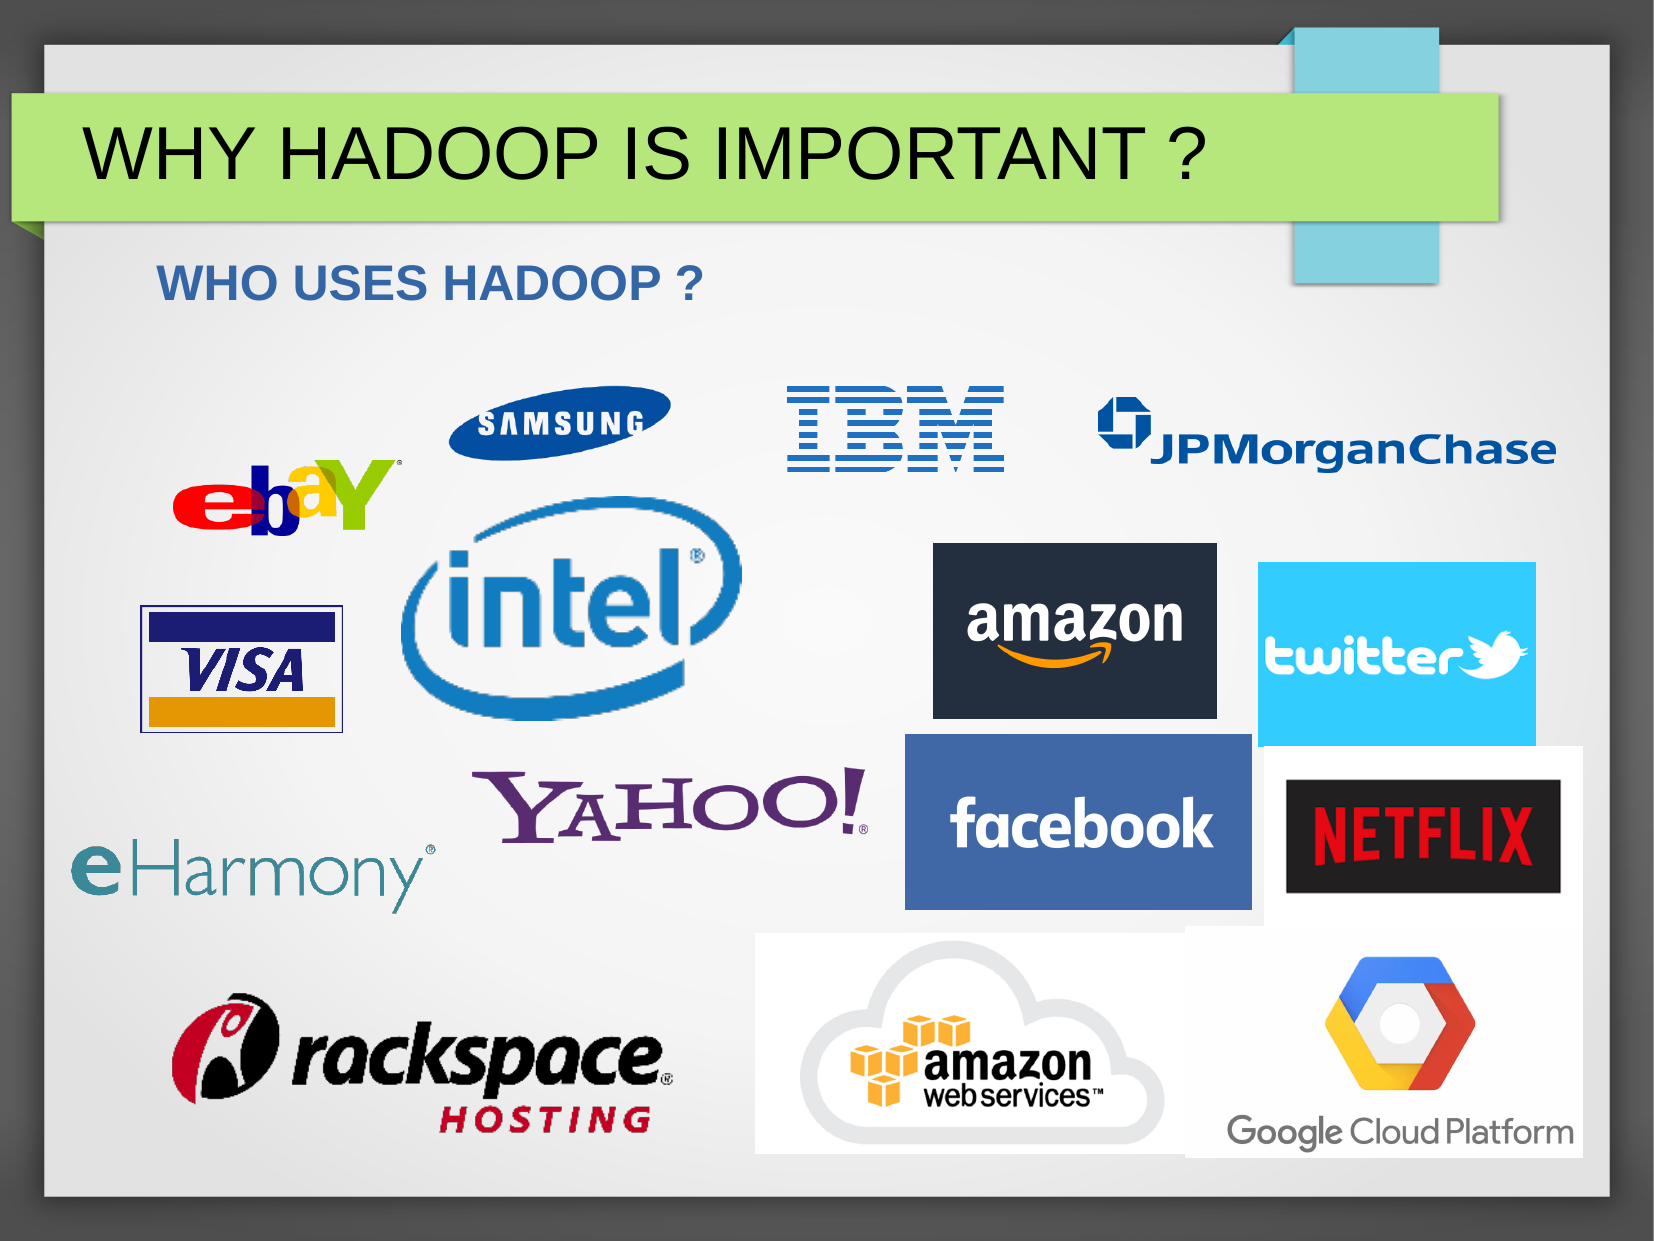

# WHY HADOOP IS IMPORTANT ?
WHO USES HADOOP ?